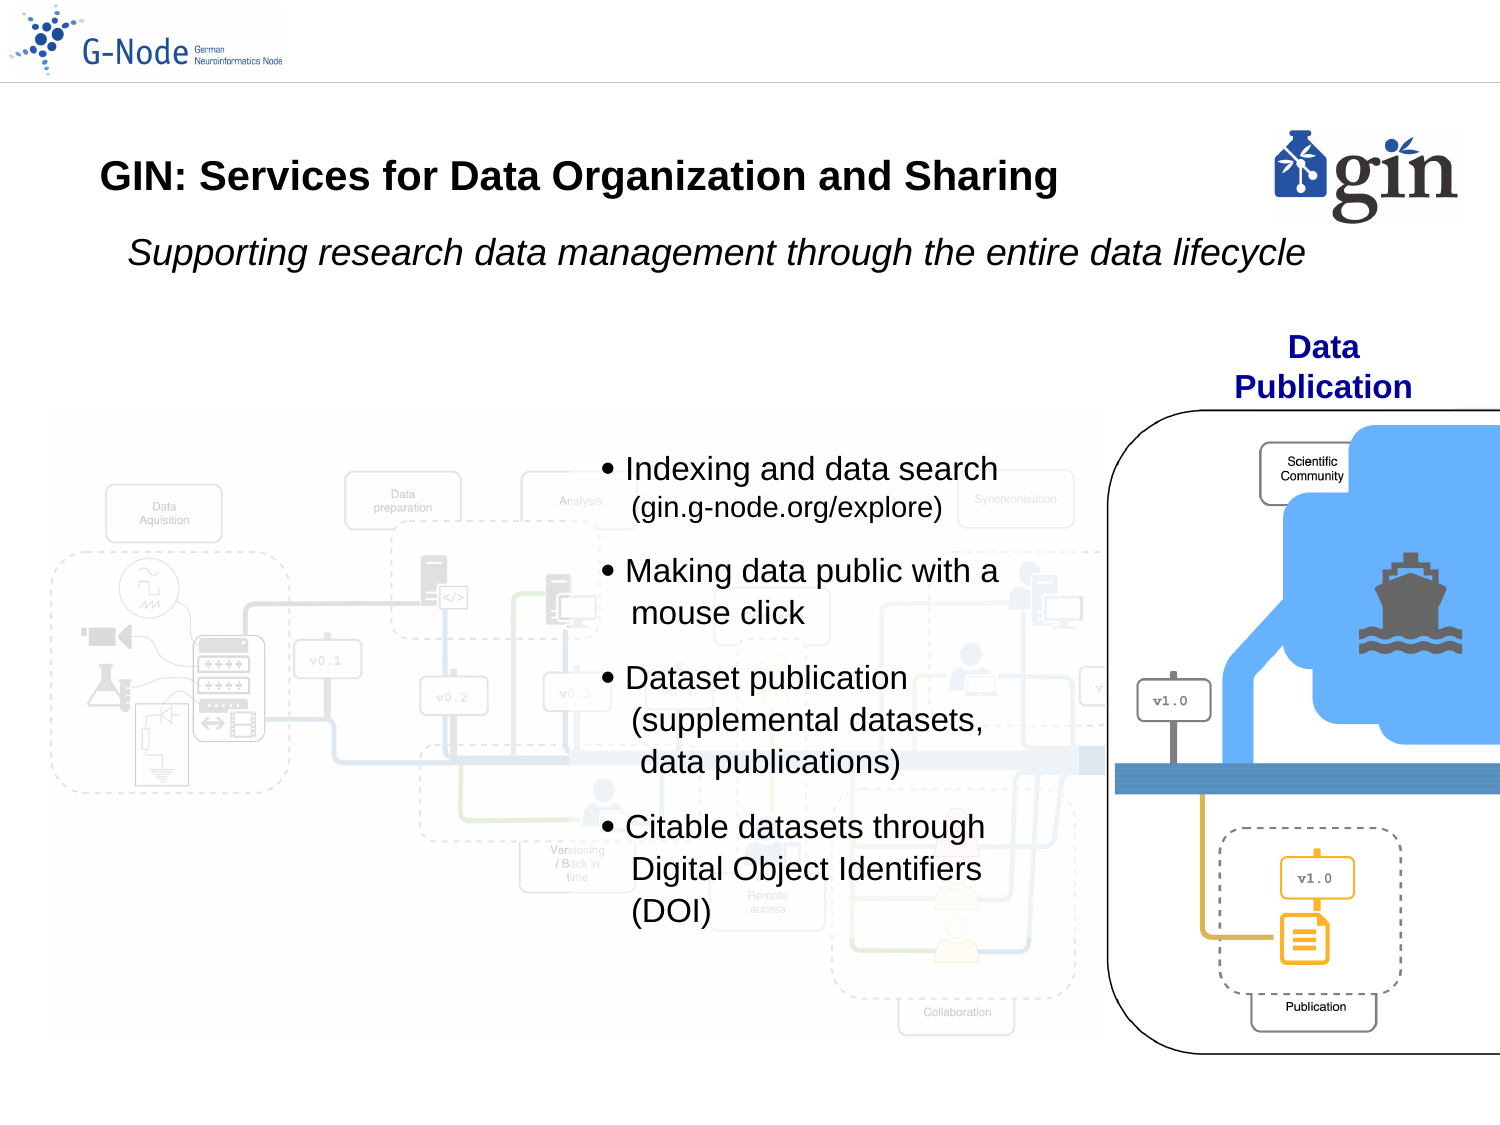

GIN: Services for Data Organization and Sharing
Supporting research data management through the entire data lifecycle
Data
Publication
  Indexing and data search
(gin.g-node.org/explore)
  Making data public with a mouse click
  Dataset publication
(supplemental datasets,
 data publications)
  Citable datasets through Digital Object Identifiers (DOI)